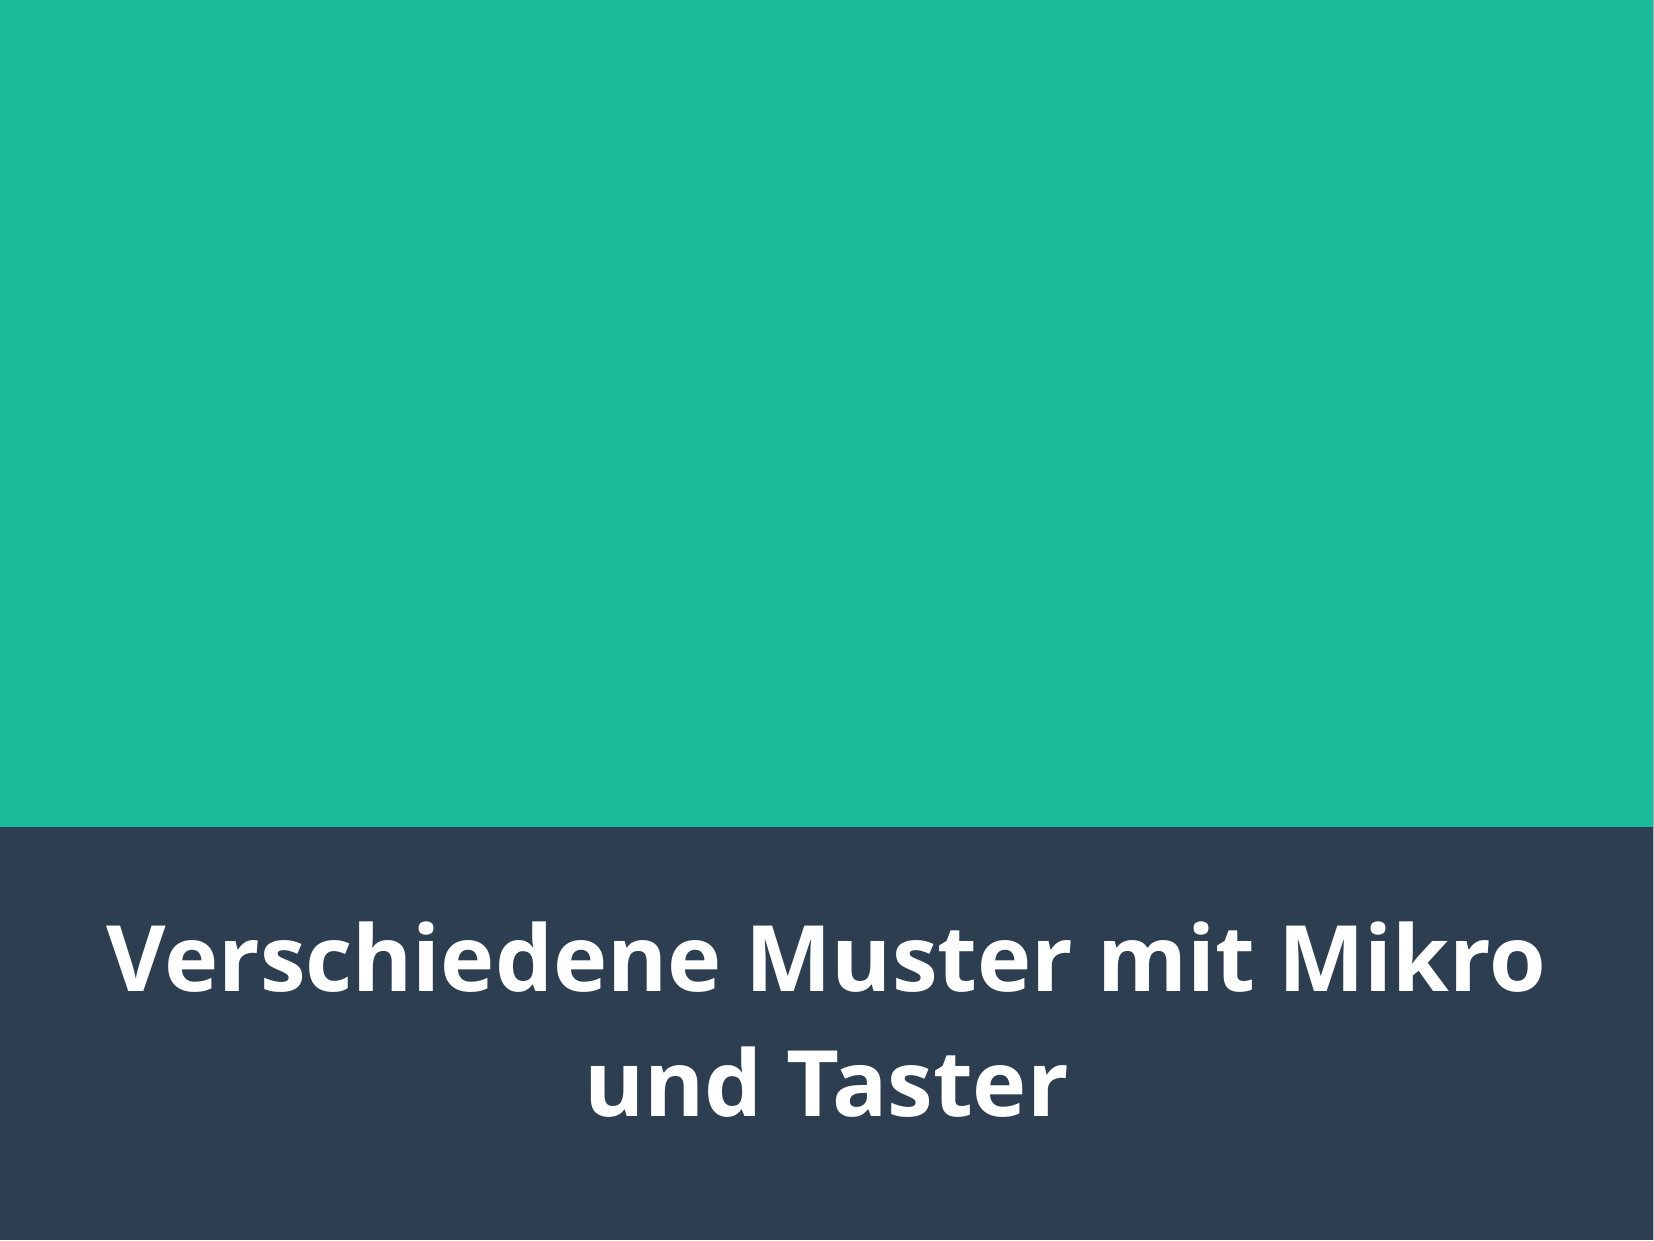

#
Verschiedene Muster mit Mikro und Taster